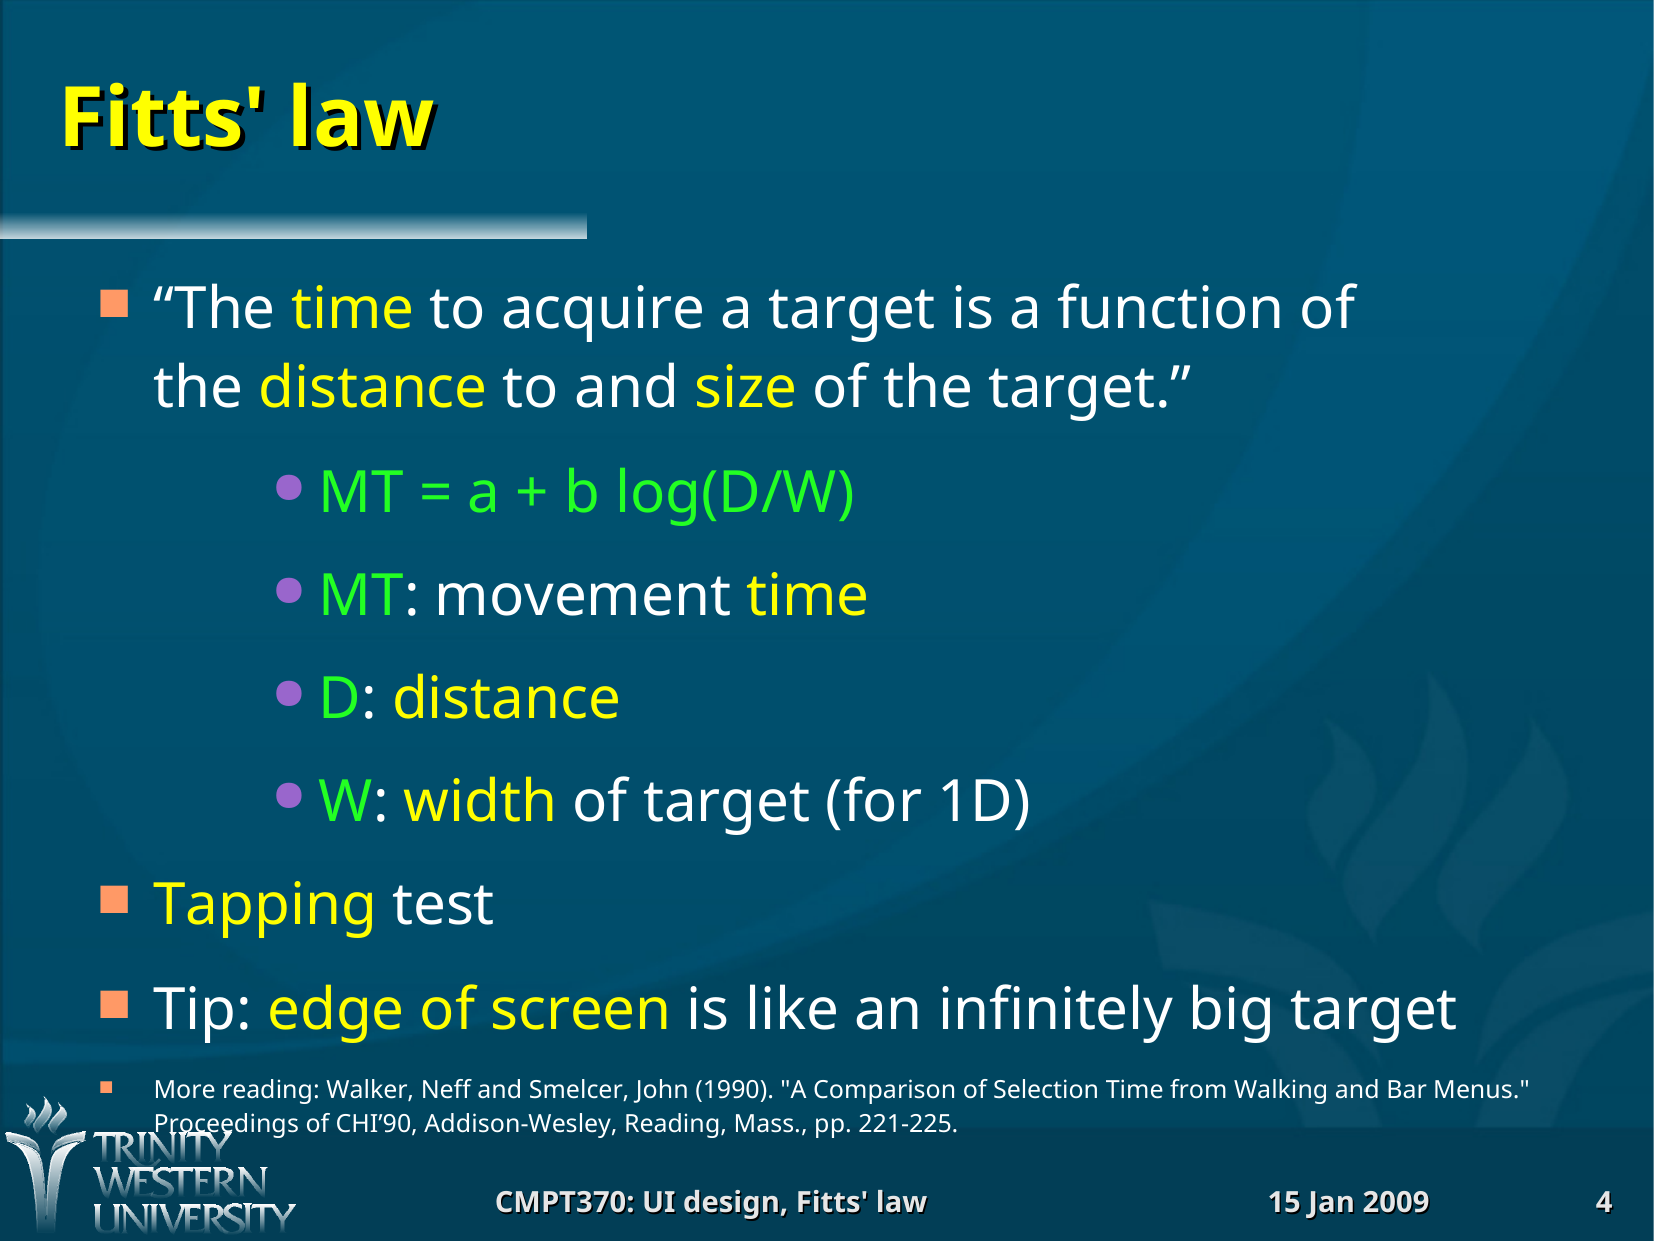

# Fitts' law
“The time to acquire a target is a function of
the distance to and size of the target.”
MT = a + b log(D/W)
MT: movement time
D: distance
W: width of target (for 1D)
Tapping test
Tip: edge of screen is like an infinitely big target
More reading: Walker, Neff and Smelcer, John (1990). "A Comparison of Selection Time from Walking and Bar Menus." Proceedings of CHI’90, Addison-Wesley, Reading, Mass., pp. 221-225.
CMPT370: UI design, Fitts' law
15 Jan 2009
4